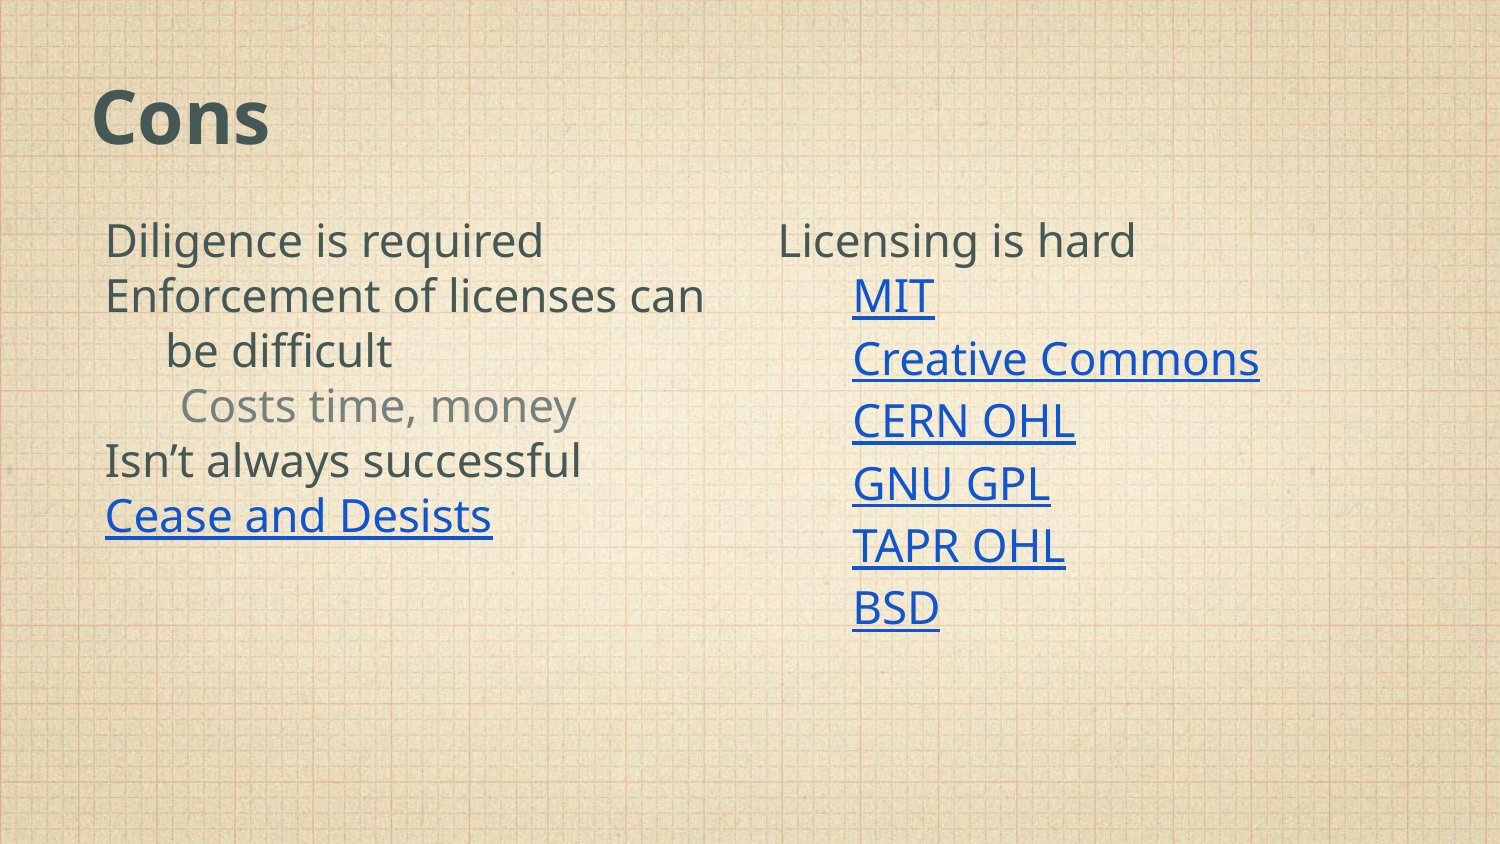

# Cons
Diligence is required
Enforcement of licenses can be difficult
Costs time, money
Isn’t always successful
Cease and Desists
Licensing is hard
MIT
Creative Commons
CERN OHL
GNU GPL
TAPR OHL
BSD